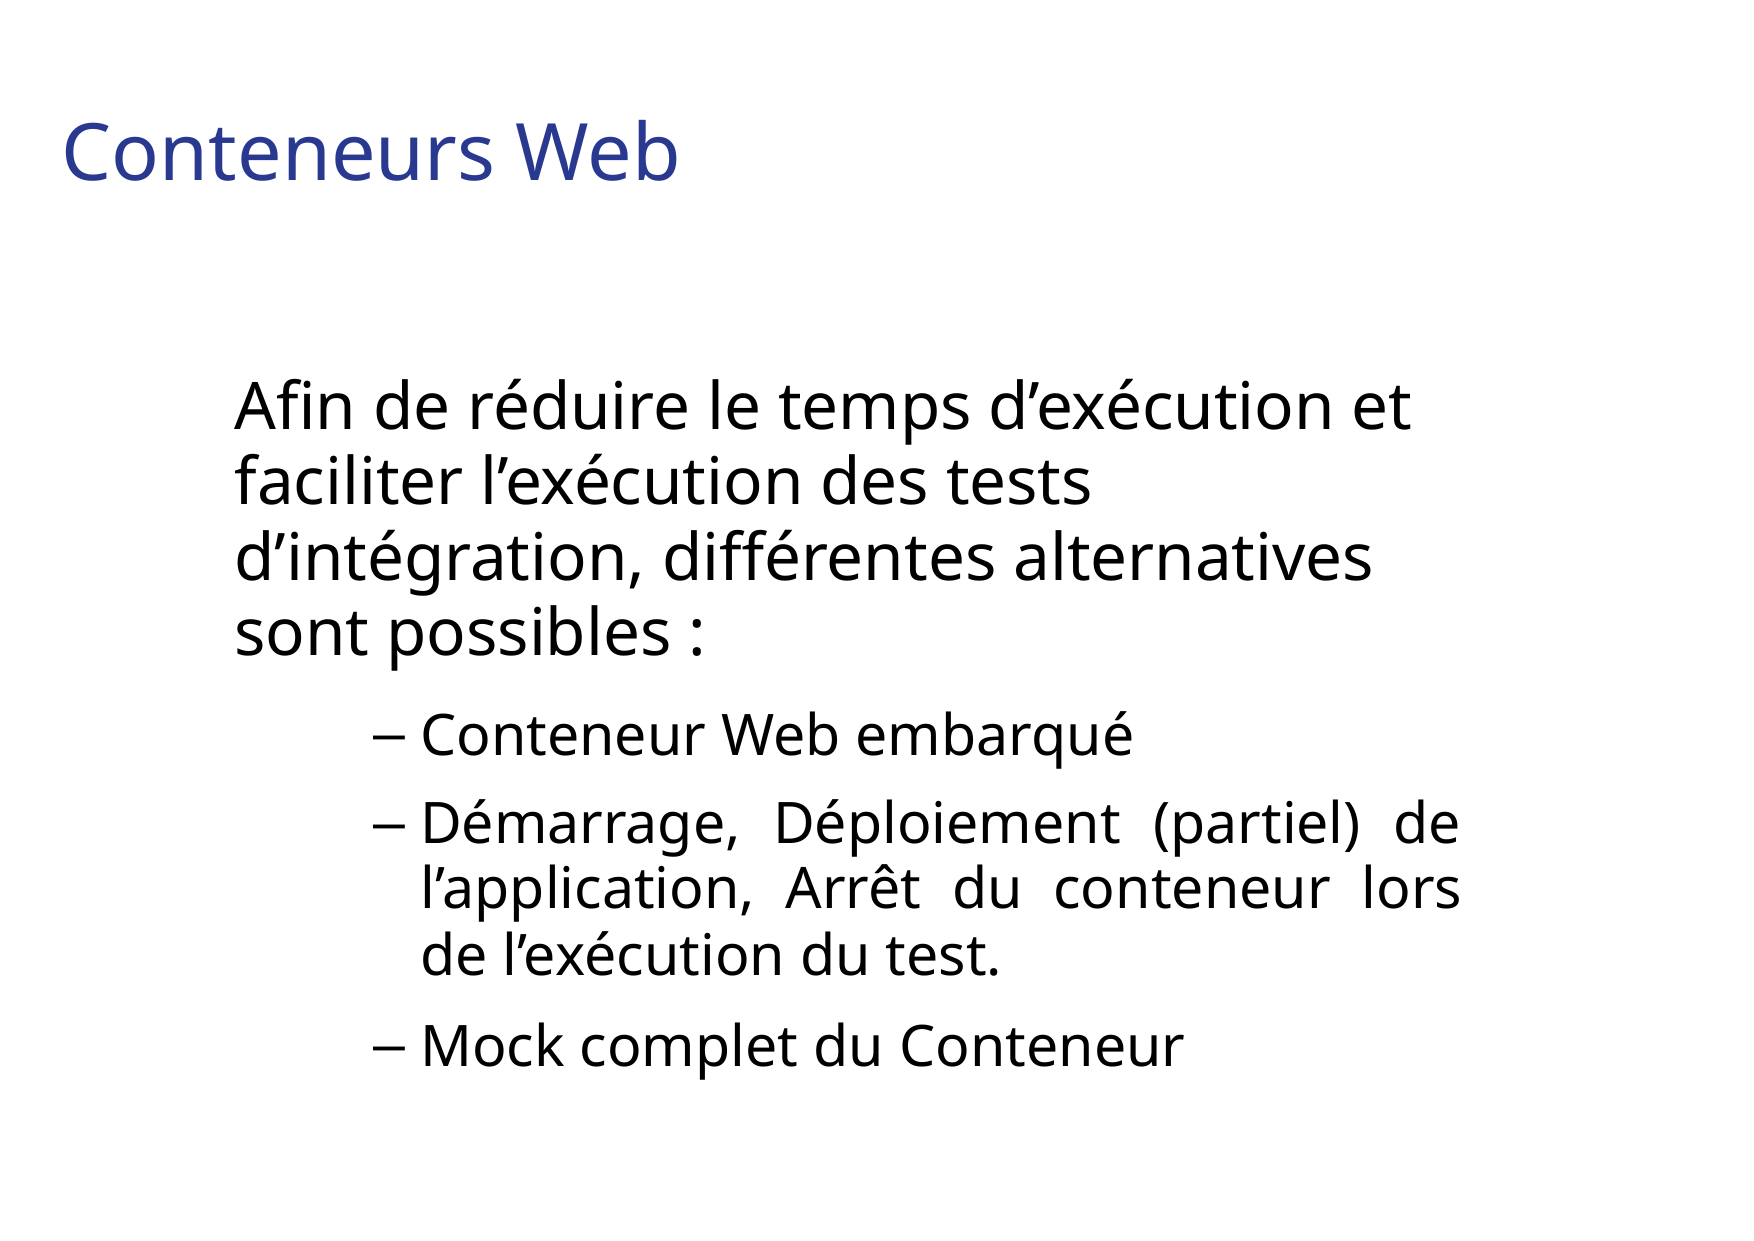

# Conteneurs Web
Afin de réduire le temps d’exécution et faciliter l’exécution des tests d’intégration, différentes alternatives sont possibles :
Conteneur Web embarqué
Démarrage, Déploiement (partiel) de l’application, Arrêt du conteneur lors de l’exécution du test.
Mock complet du Conteneur